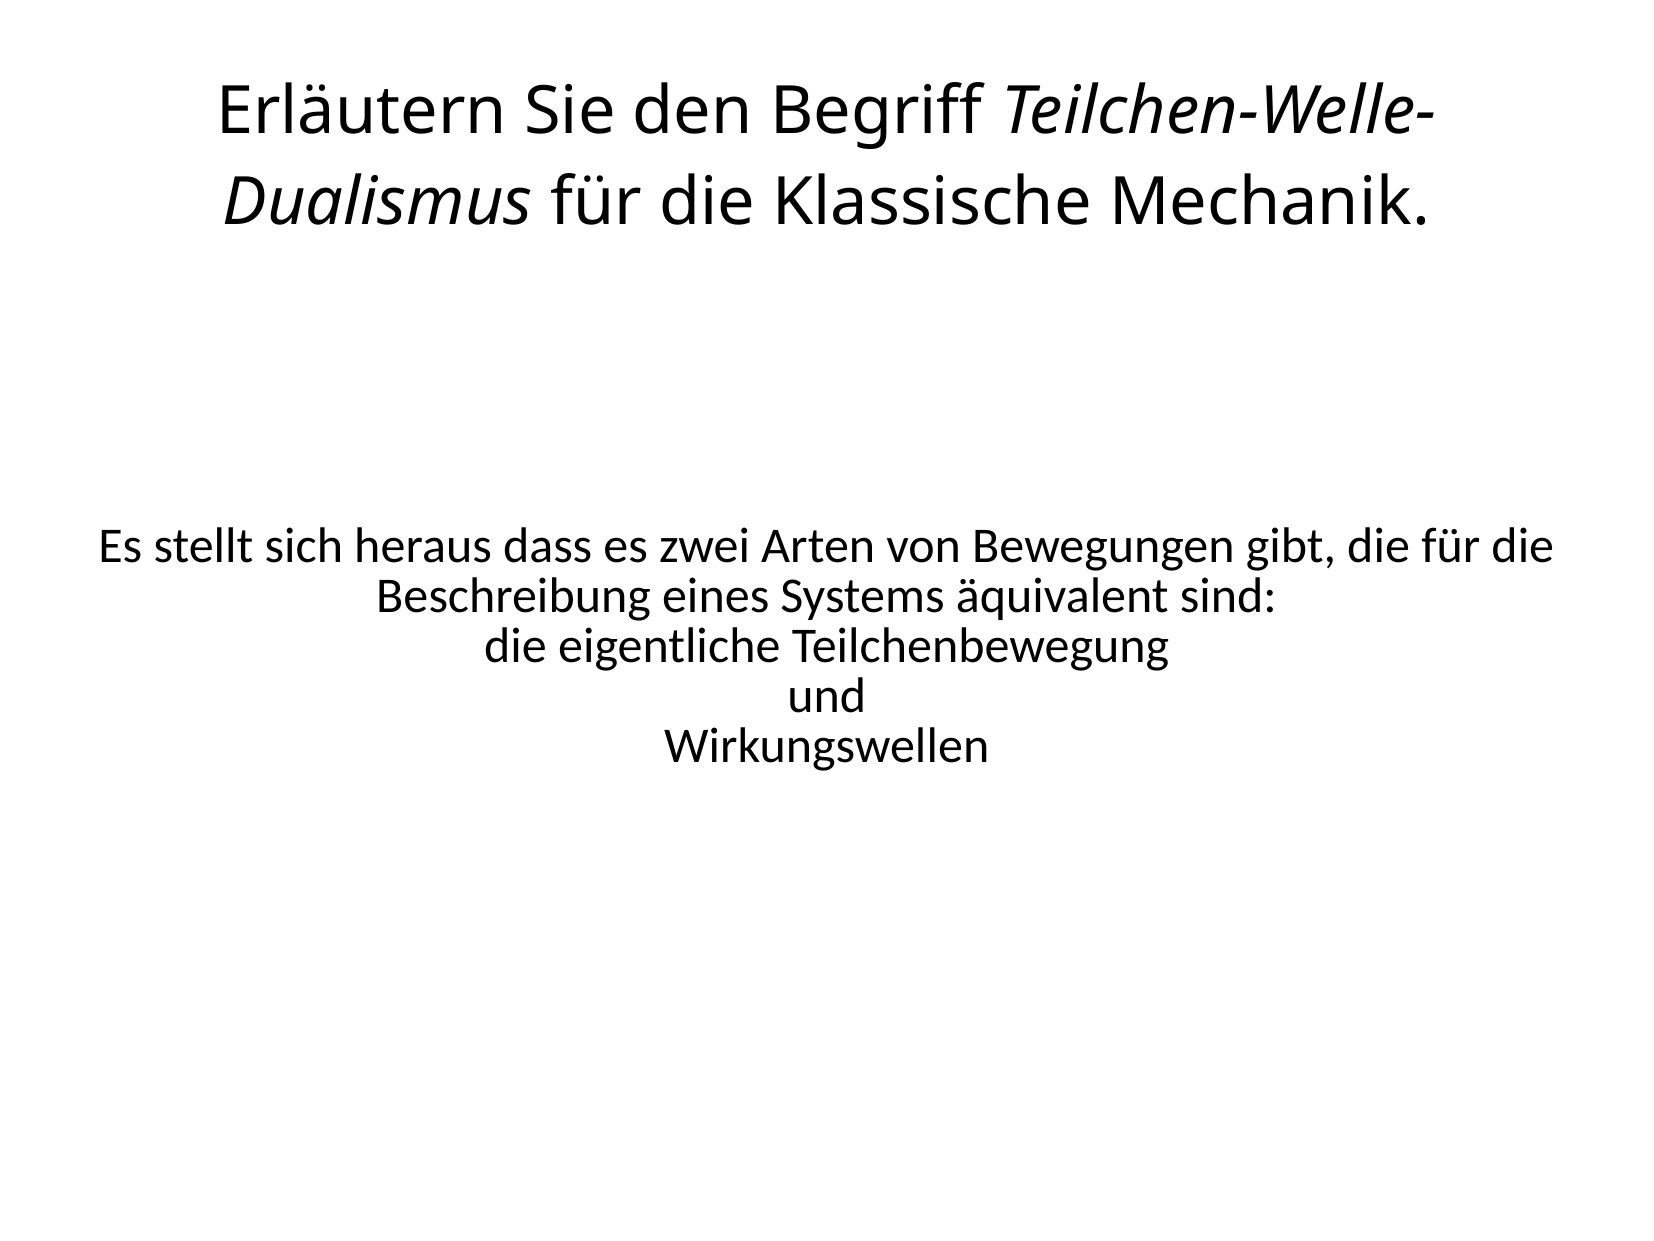

# Erläutern Sie den Begriff Teilchen-Welle-Dualismus für die Klassische Mechanik.
Es stellt sich heraus dass es zwei Arten von Bewegungen gibt, die für die Beschreibung eines Systems äquivalent sind:
die eigentliche Teilchenbewegung
und
Wirkungswellen